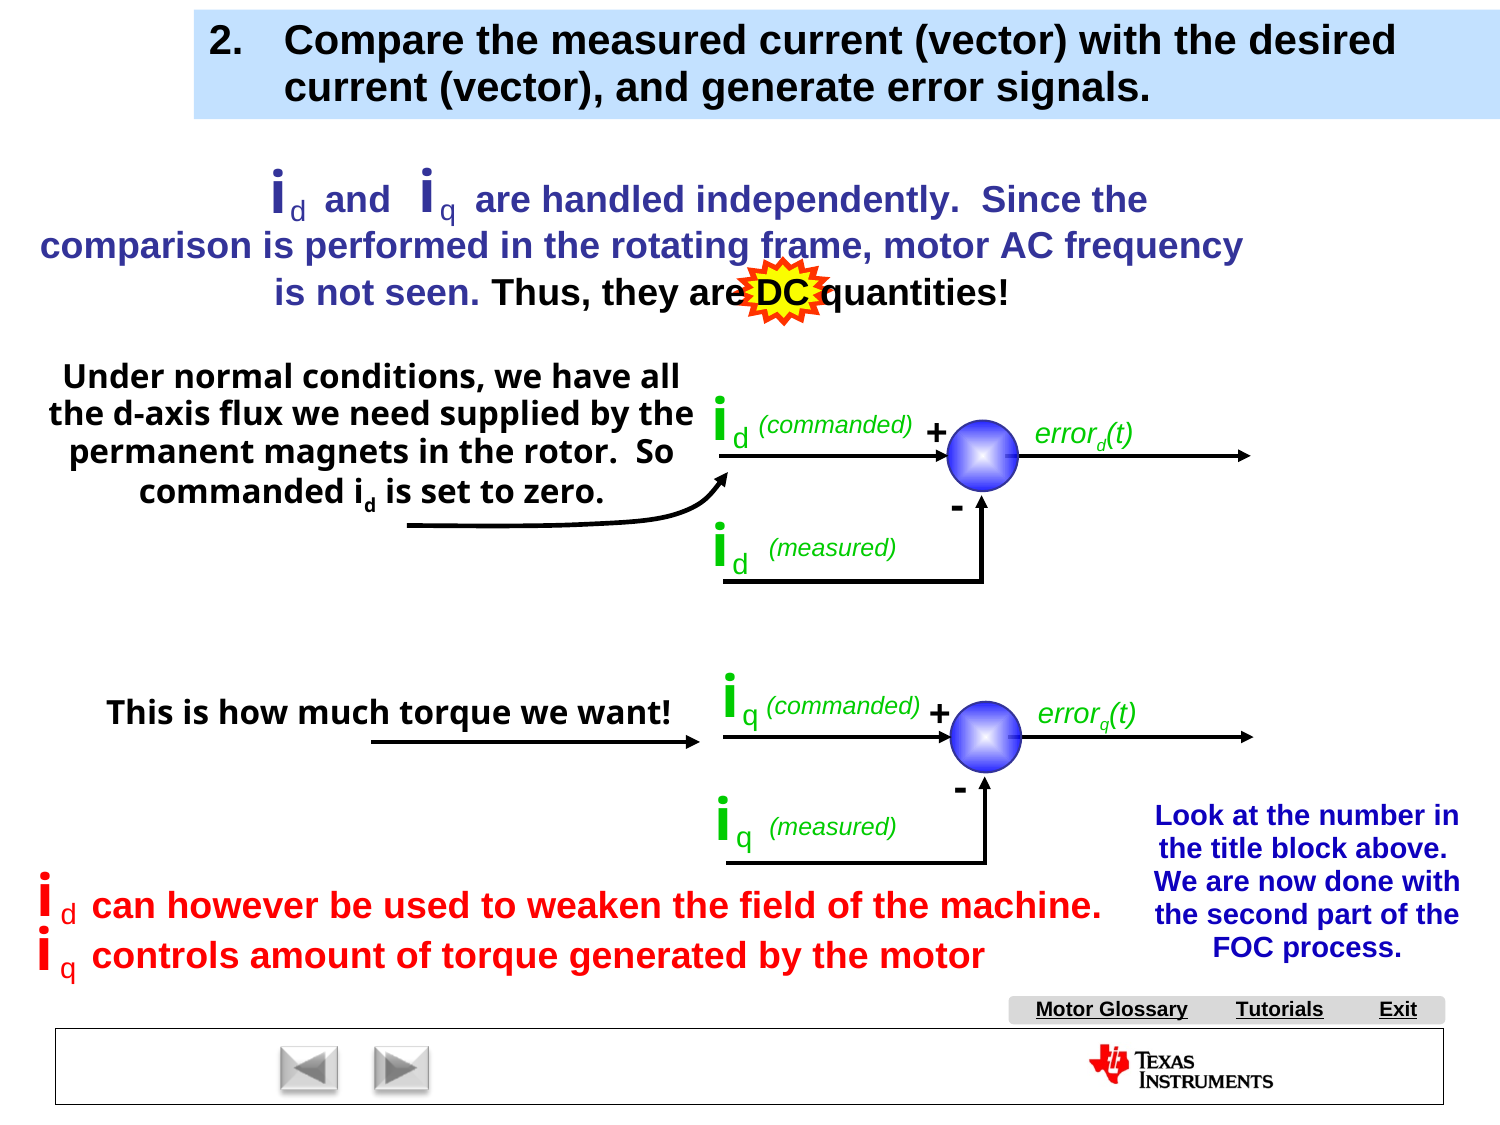

Compare the measured current (vector) with the desired current (vector), and generate error signals.
i
q
i
d
 and are handled independently. Since the comparison is performed in the rotating frame, motor AC frequency is not seen. Thus, they are DC quantities!
Under normal conditions, we have all the d-axis flux we need supplied by the permanent magnets in the rotor. So commanded id is set to zero.
i
d
(commanded)
+
errord(t)
-
i
d
(measured)
i
q
(commanded)
+
This is how much torque we want!
errorq(t)
-
i
q
Look at the number in the title block above. We are now done with the second part of the FOC process.
(measured)
i
d
 can however be used to weaken the field of the machine.
 controls amount of torque generated by the motor
i
q